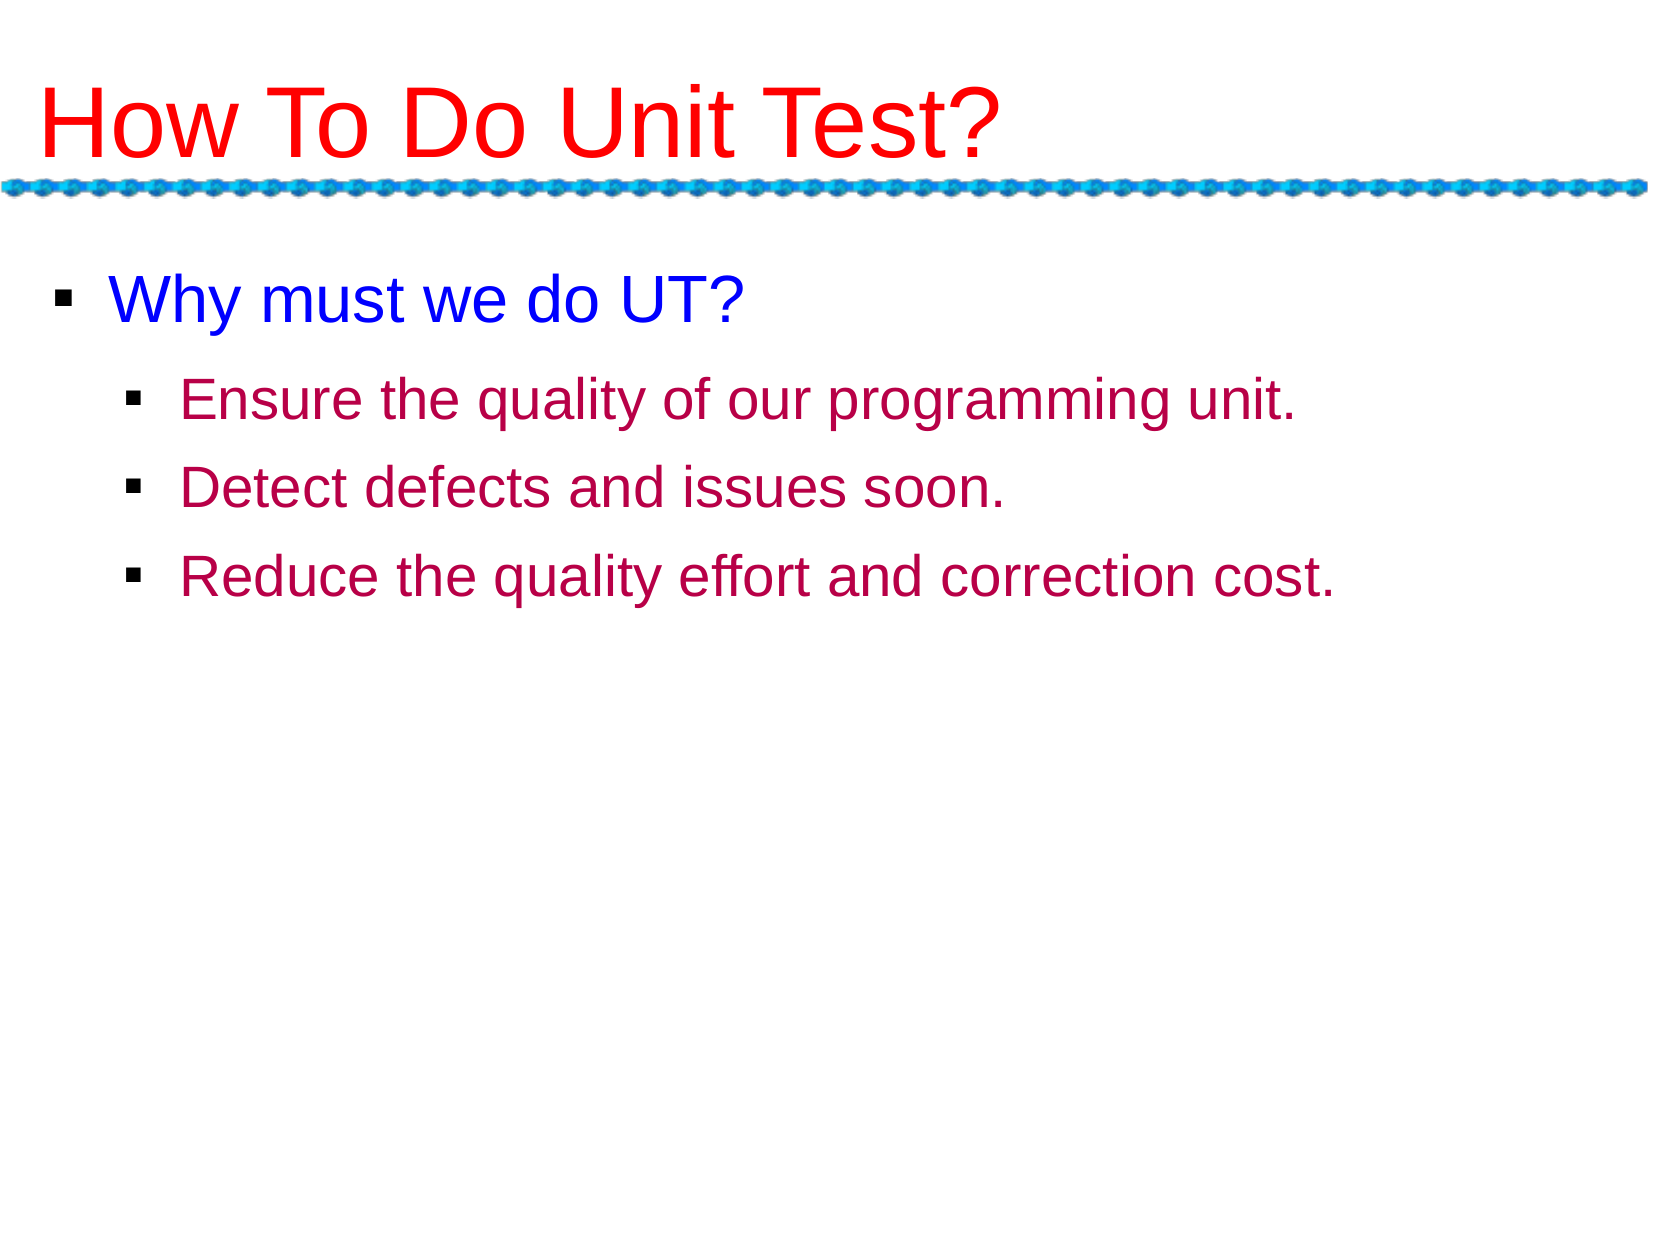

# How To Do Unit Test?
Why must we do UT?
Ensure the quality of our programming unit.
Detect defects and issues soon.
Reduce the quality effort and correction cost.